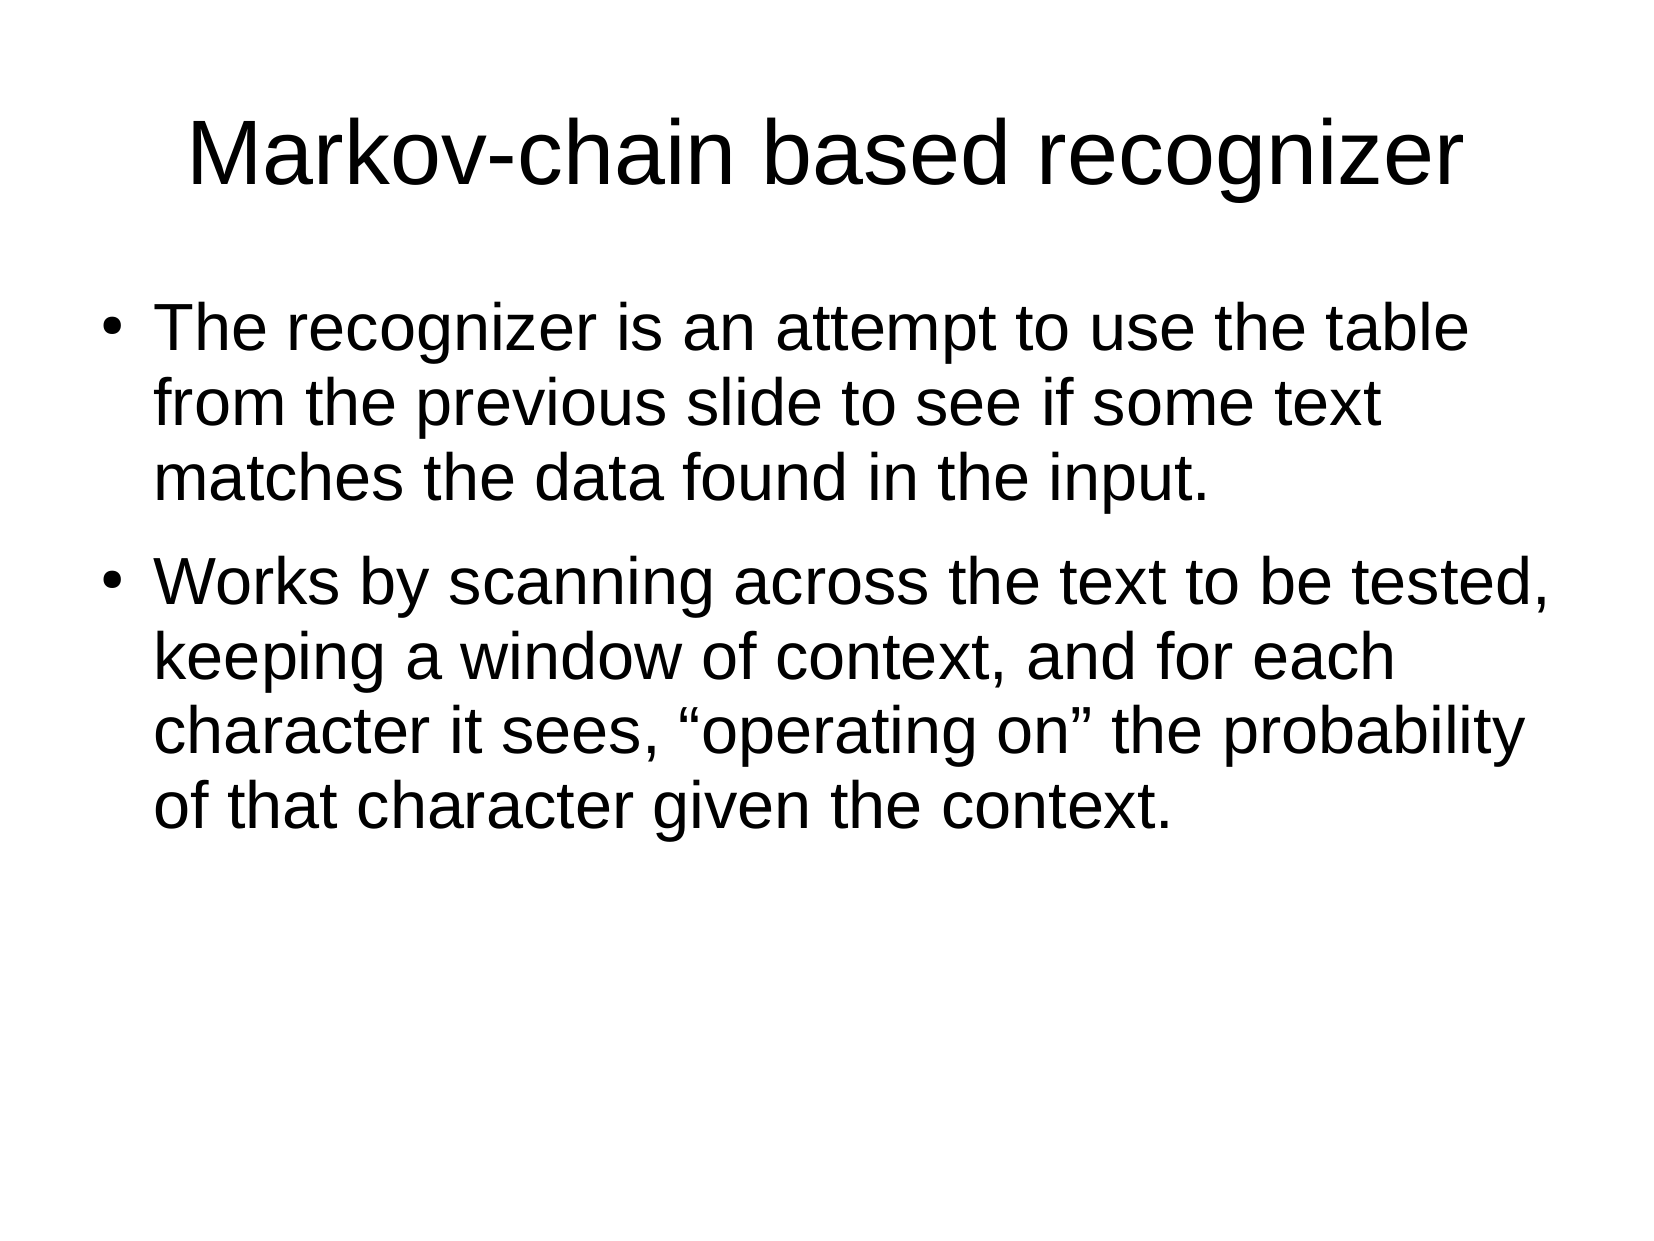

# Markov-chain based recognizer
The recognizer is an attempt to use the table from the previous slide to see if some text matches the data found in the input.
Works by scanning across the text to be tested, keeping a window of context, and for each character it sees, “operating on” the probability of that character given the context.